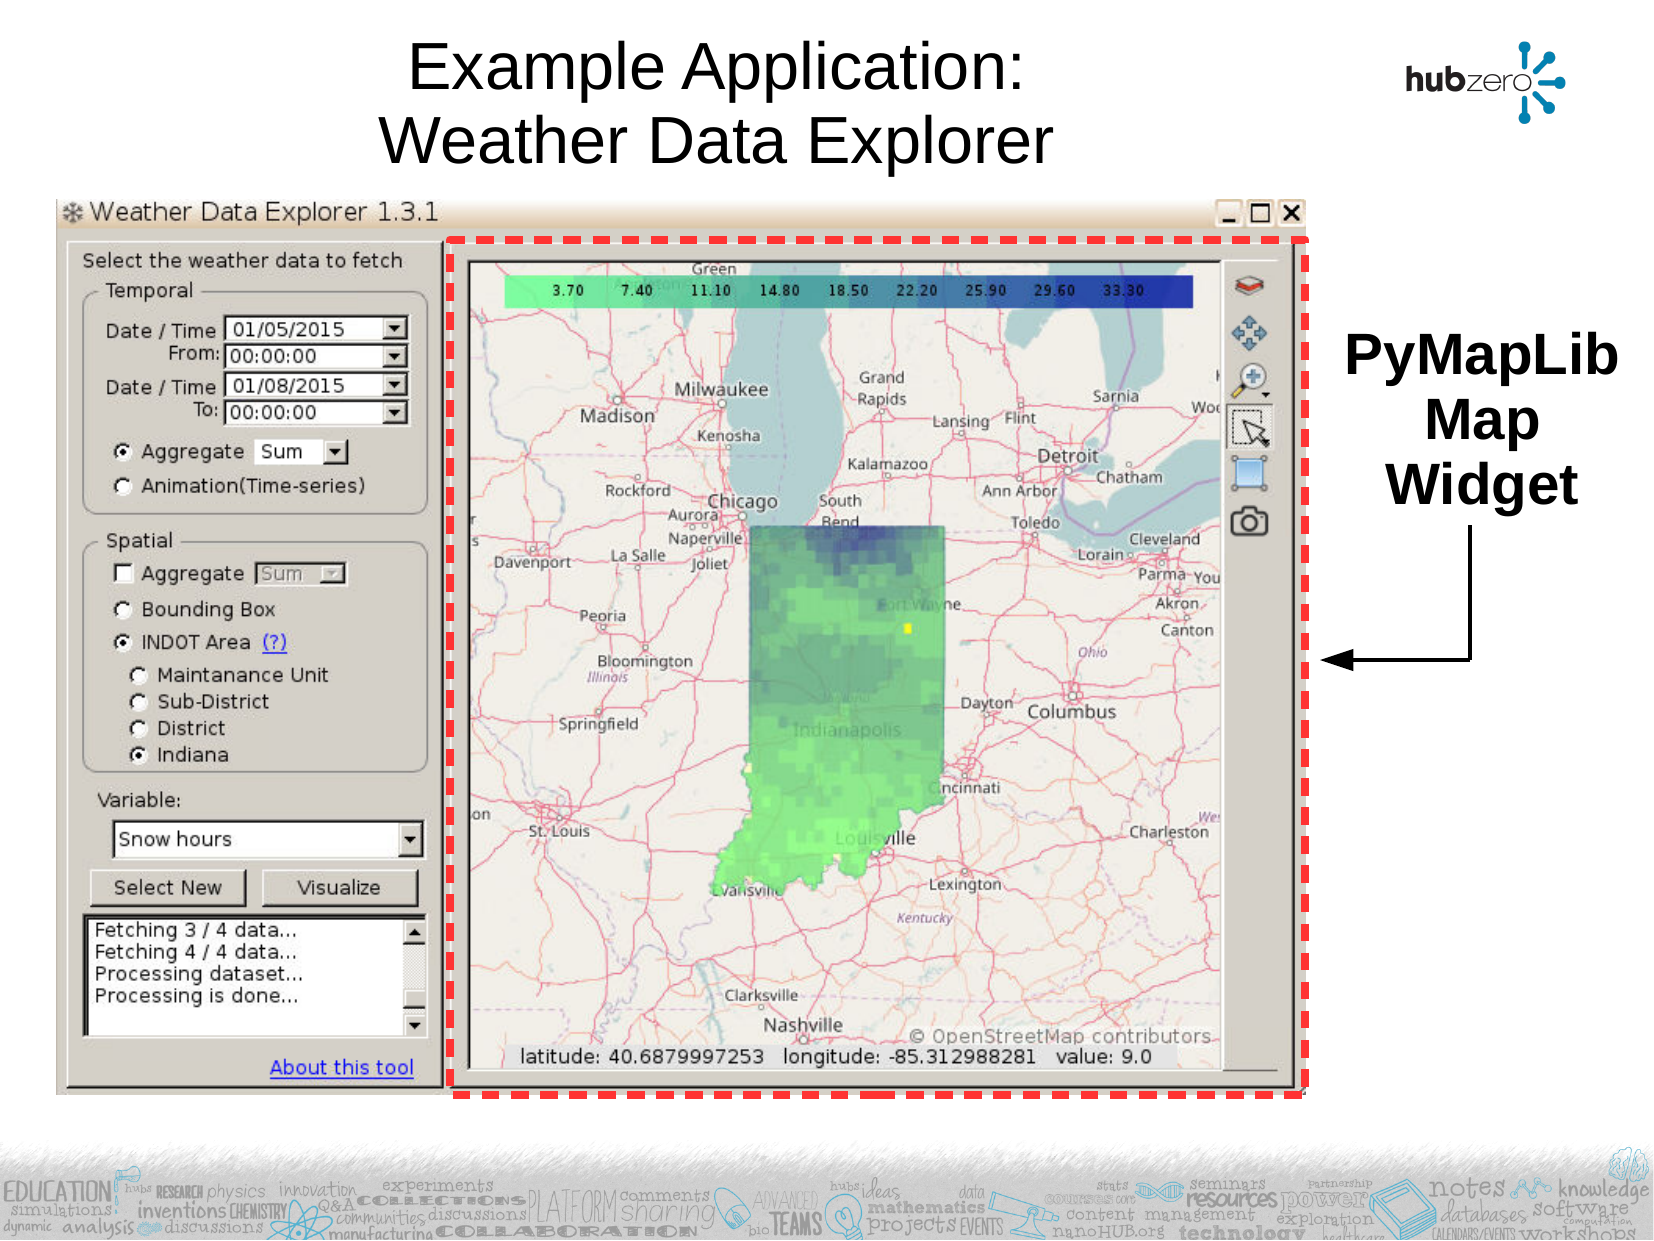

# Example Application: Weather Data Explorer
PyMapLib
Map
Widget